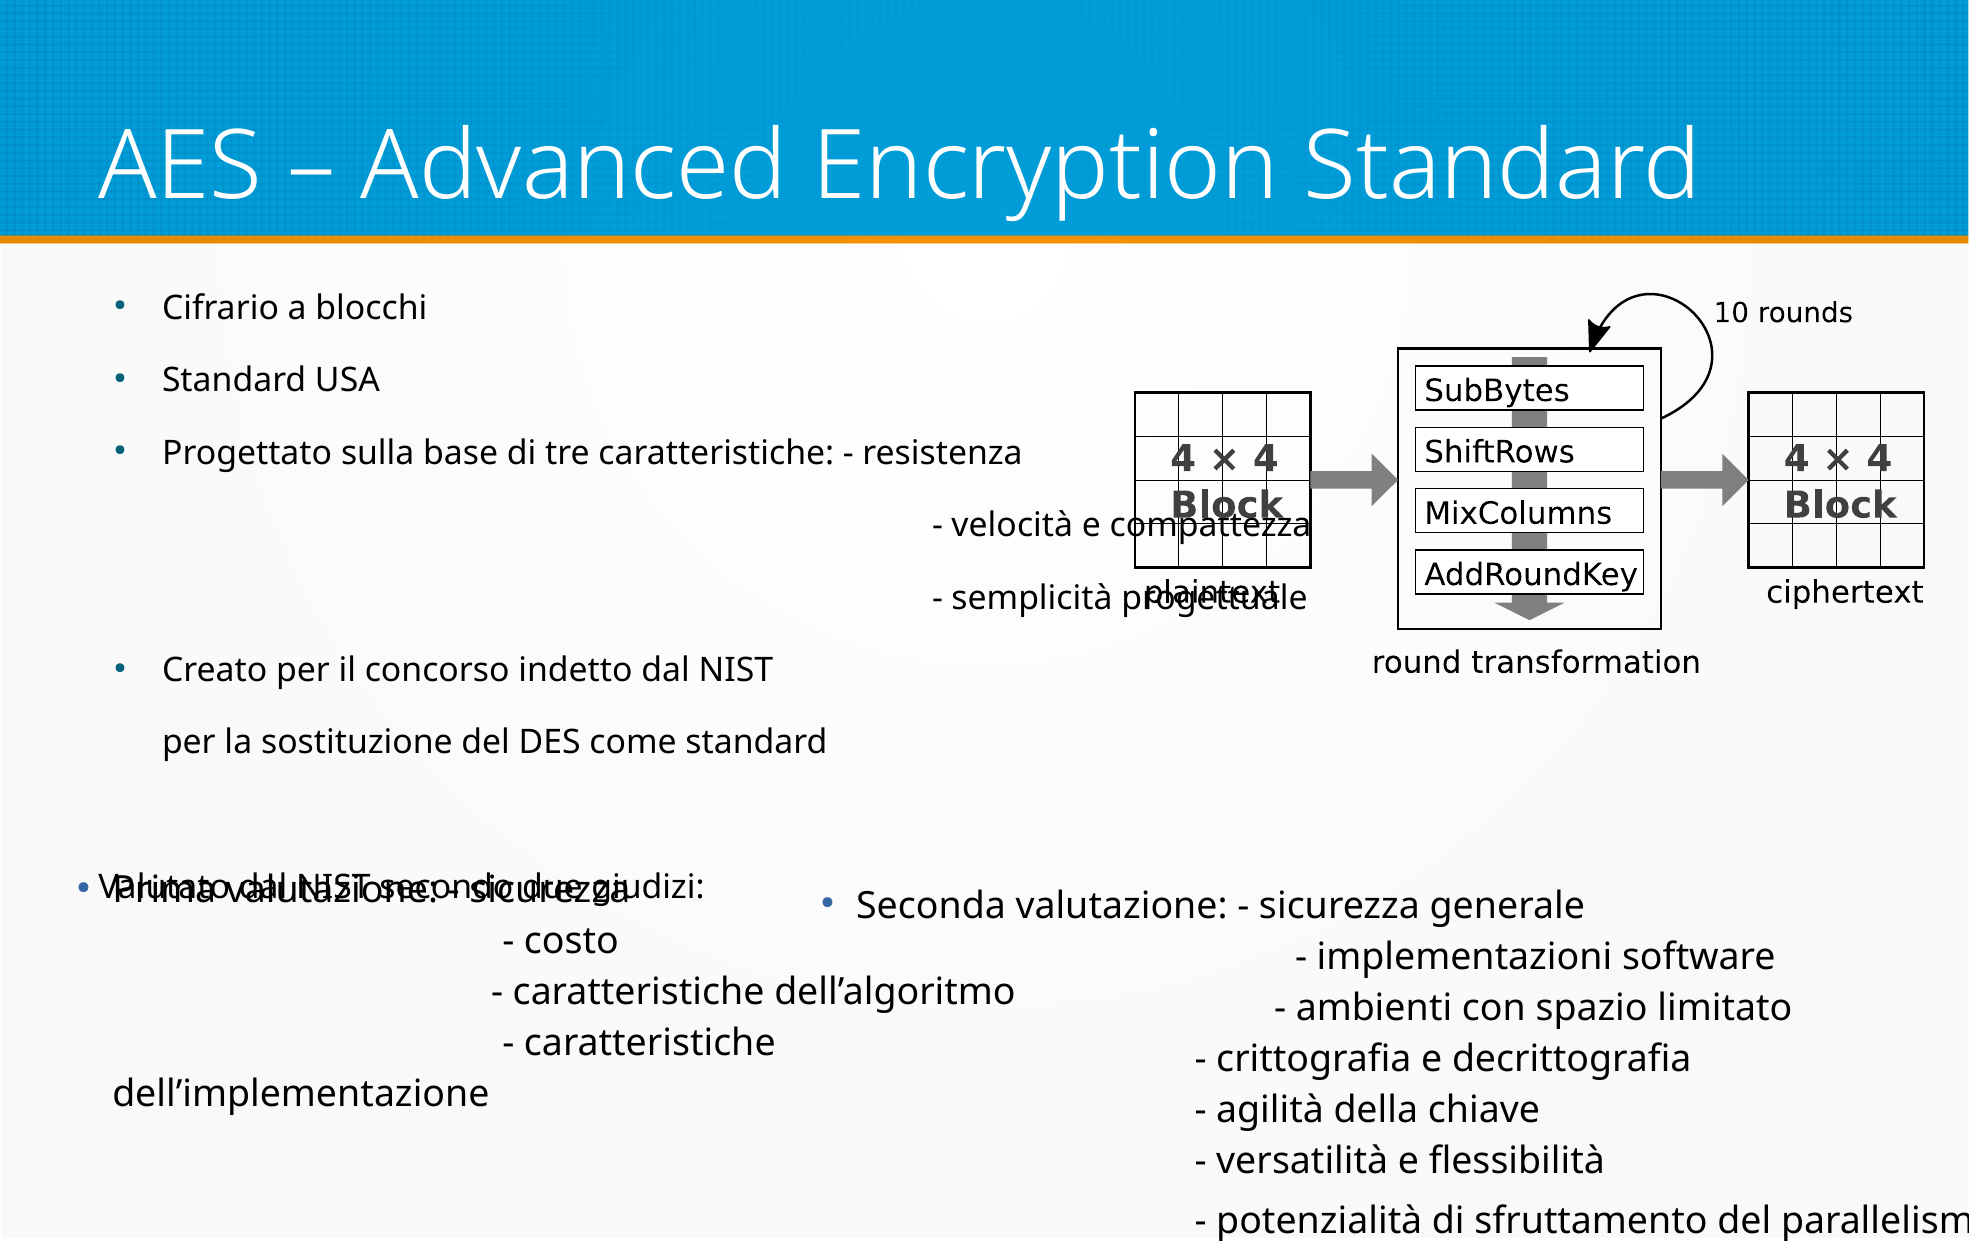

# AES – Advanced Encryption Standard
Cifrario a blocchi
Standard USA
Progettato sulla base di tre caratteristiche: - resistenza
 - velocità e compattezza
 - semplicità progettuale
Creato per il concorso indetto dal NIST
per la sostituzione del DES come standard
Valutato dal NIST secondo due giudizi:
Seconda valutazione: - sicurezza generale
 - implementazioni software
 				 - ambienti con spazio limitato
 - crittografia e decrittografia
 - agilità della chiave
 - versatilità e flessibilità
 - potenzialità di sfruttamento del parallelismo
Prima valutazione: - sicurezza
 - costo
 				 - caratteristiche dell’algoritmo
 - caratteristiche dell’implementazione